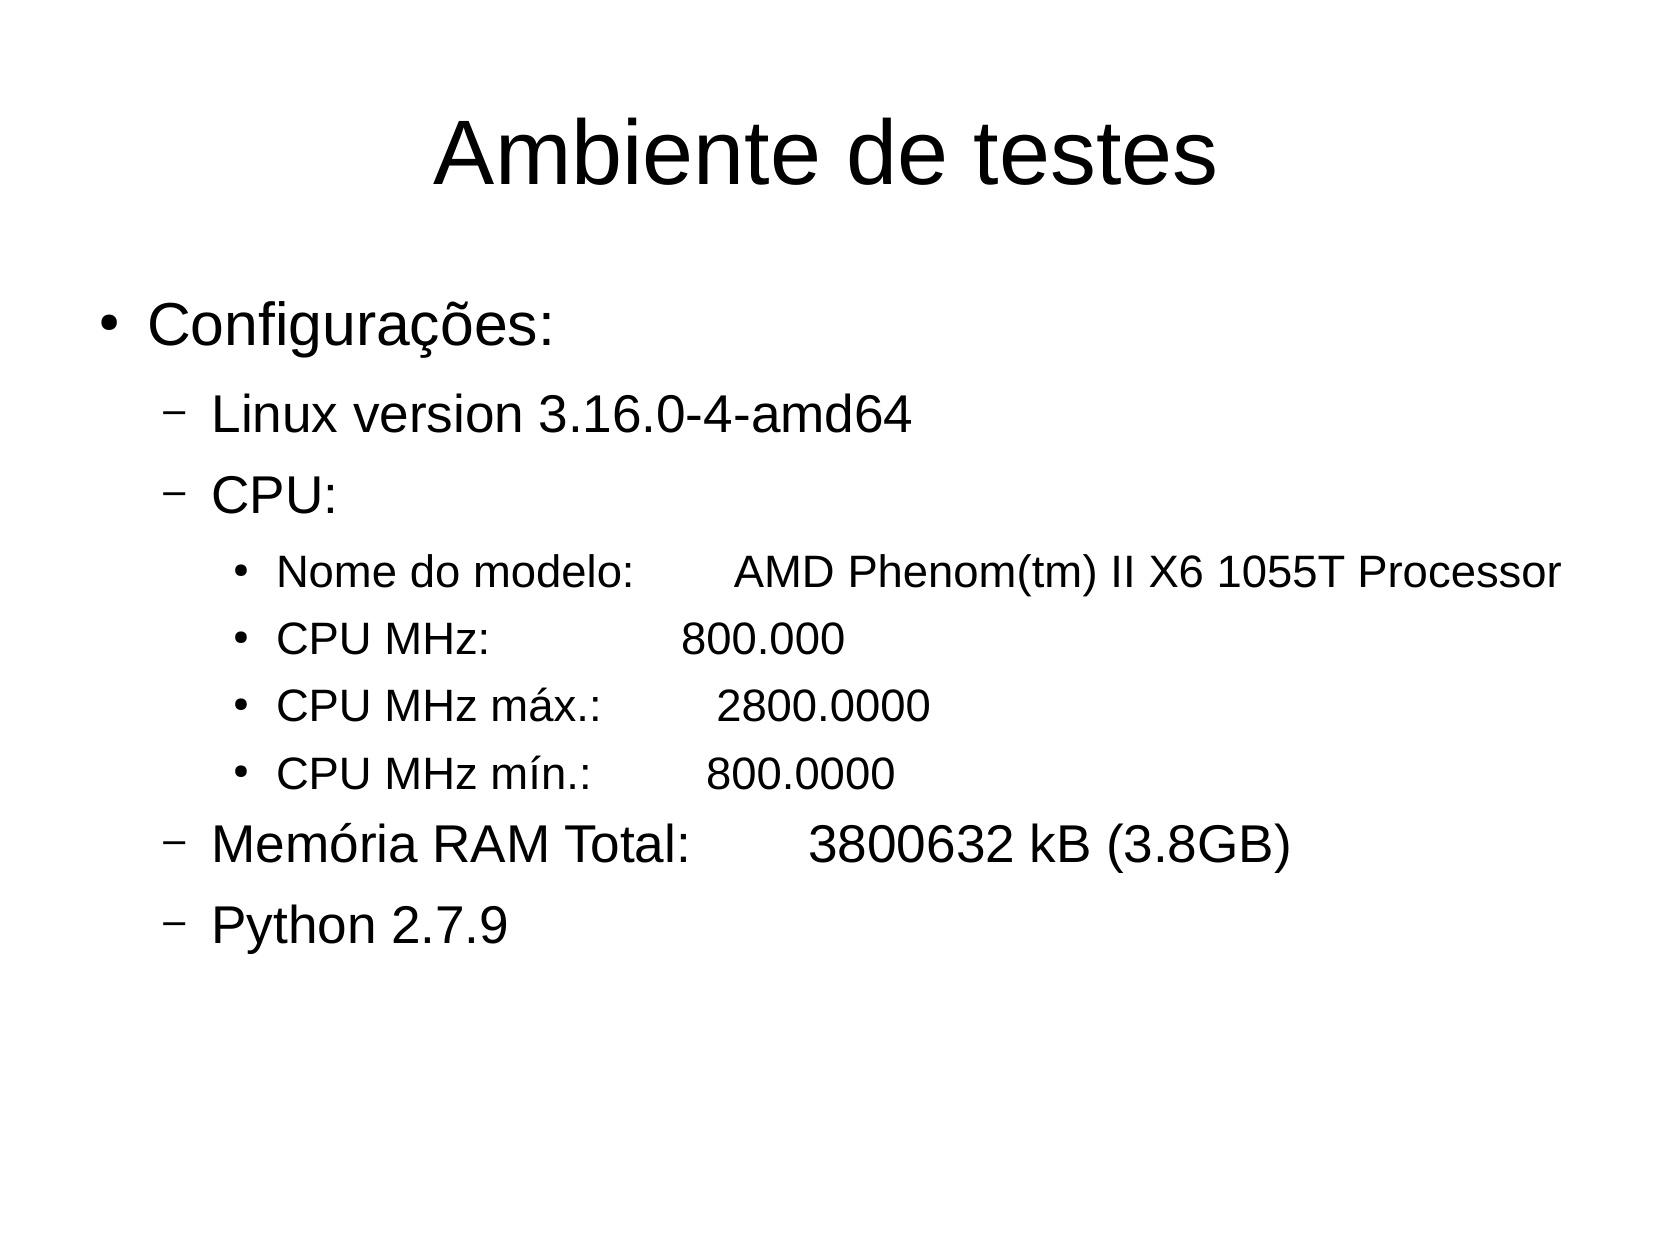

# Ambiente de testes
Configurações:
Linux version 3.16.0-4-amd64
CPU:
Nome do modelo: AMD Phenom(tm) II X6 1055T Processor
CPU MHz: 800.000
CPU MHz máx.: 2800.0000
CPU MHz mín.: 800.0000
Memória RAM Total: 3800632 kB (3.8GB)
Python 2.7.9